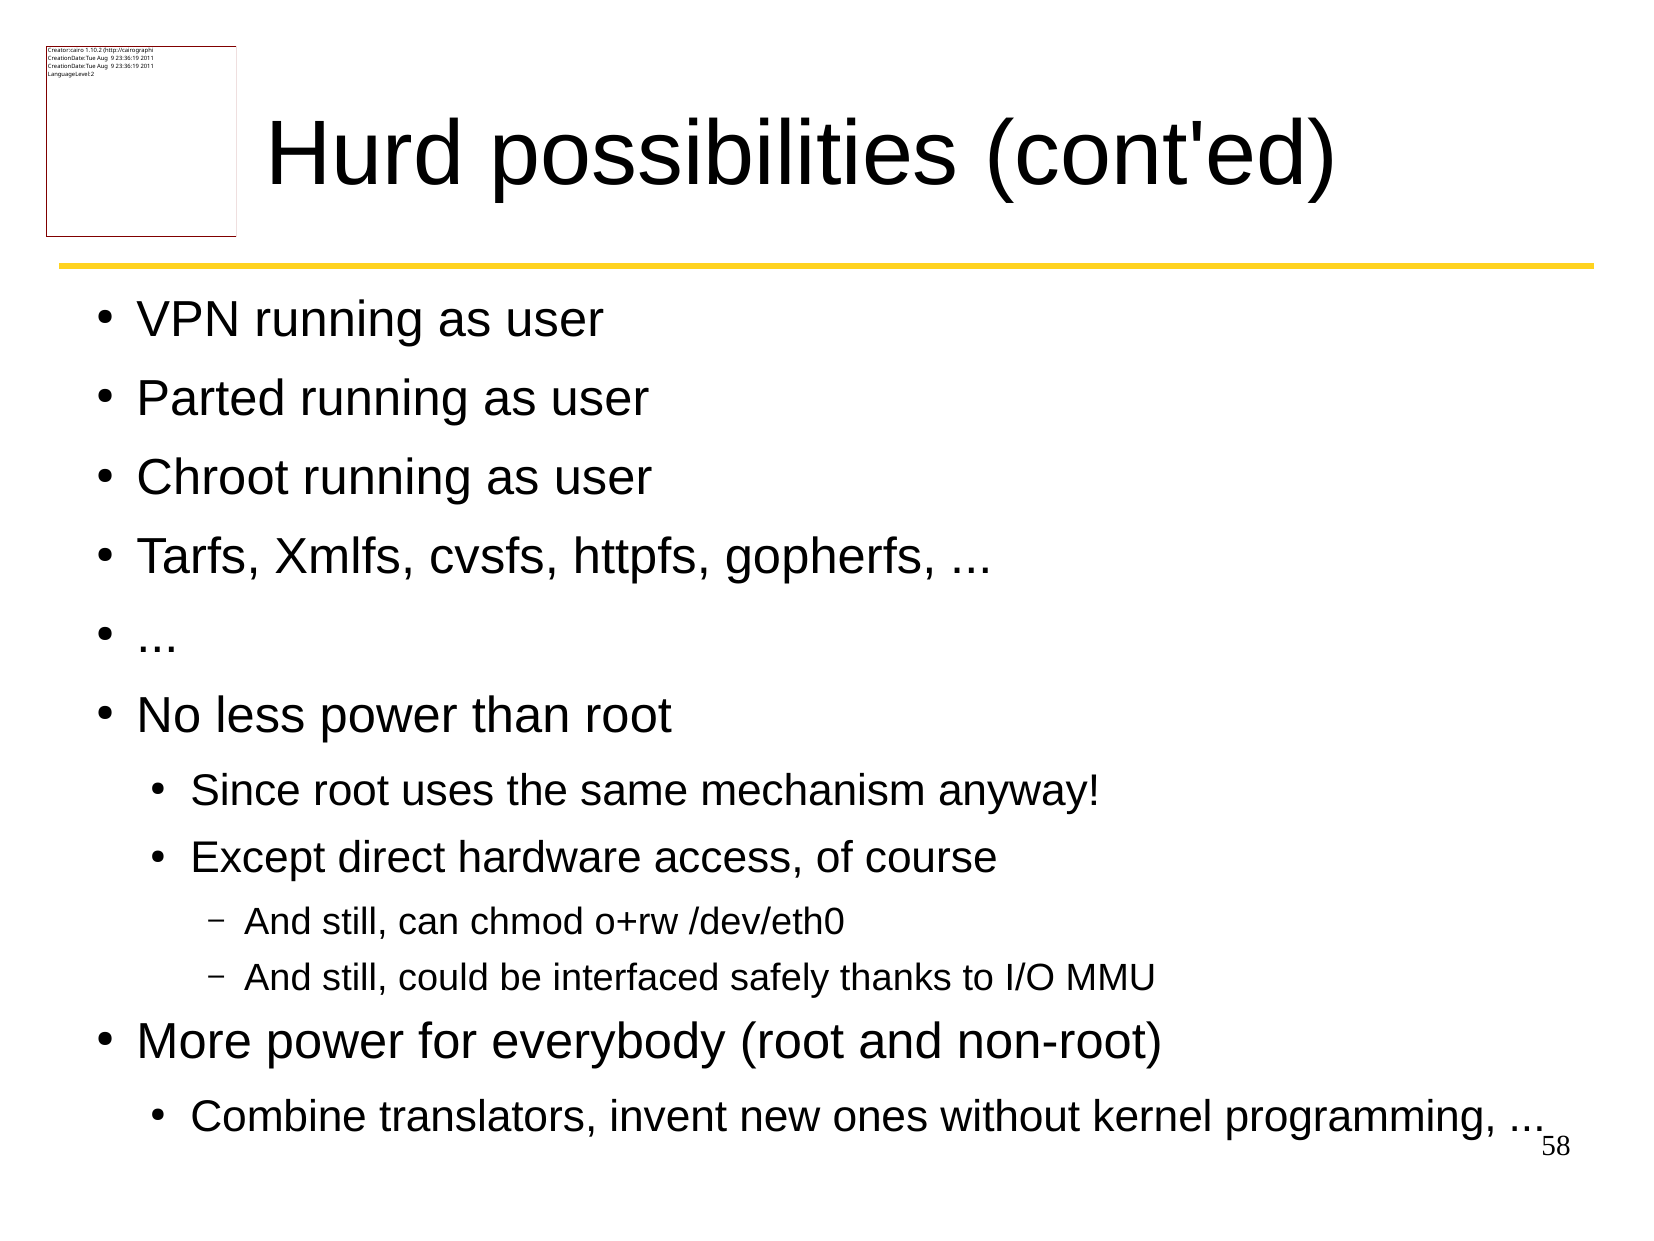

# Hurd possibilities (cont'ed)
VPN running as user
Parted running as user
Chroot running as user
Tarfs, Xmlfs, cvsfs, httpfs, gopherfs, ...
...
No less power than root
Since root uses the same mechanism anyway!
Except direct hardware access, of course
And still, can chmod o+rw /dev/eth0
And still, could be interfaced safely thanks to I/O MMU
More power for everybody (root and non-root)
Combine translators, invent new ones without kernel programming, ...
58